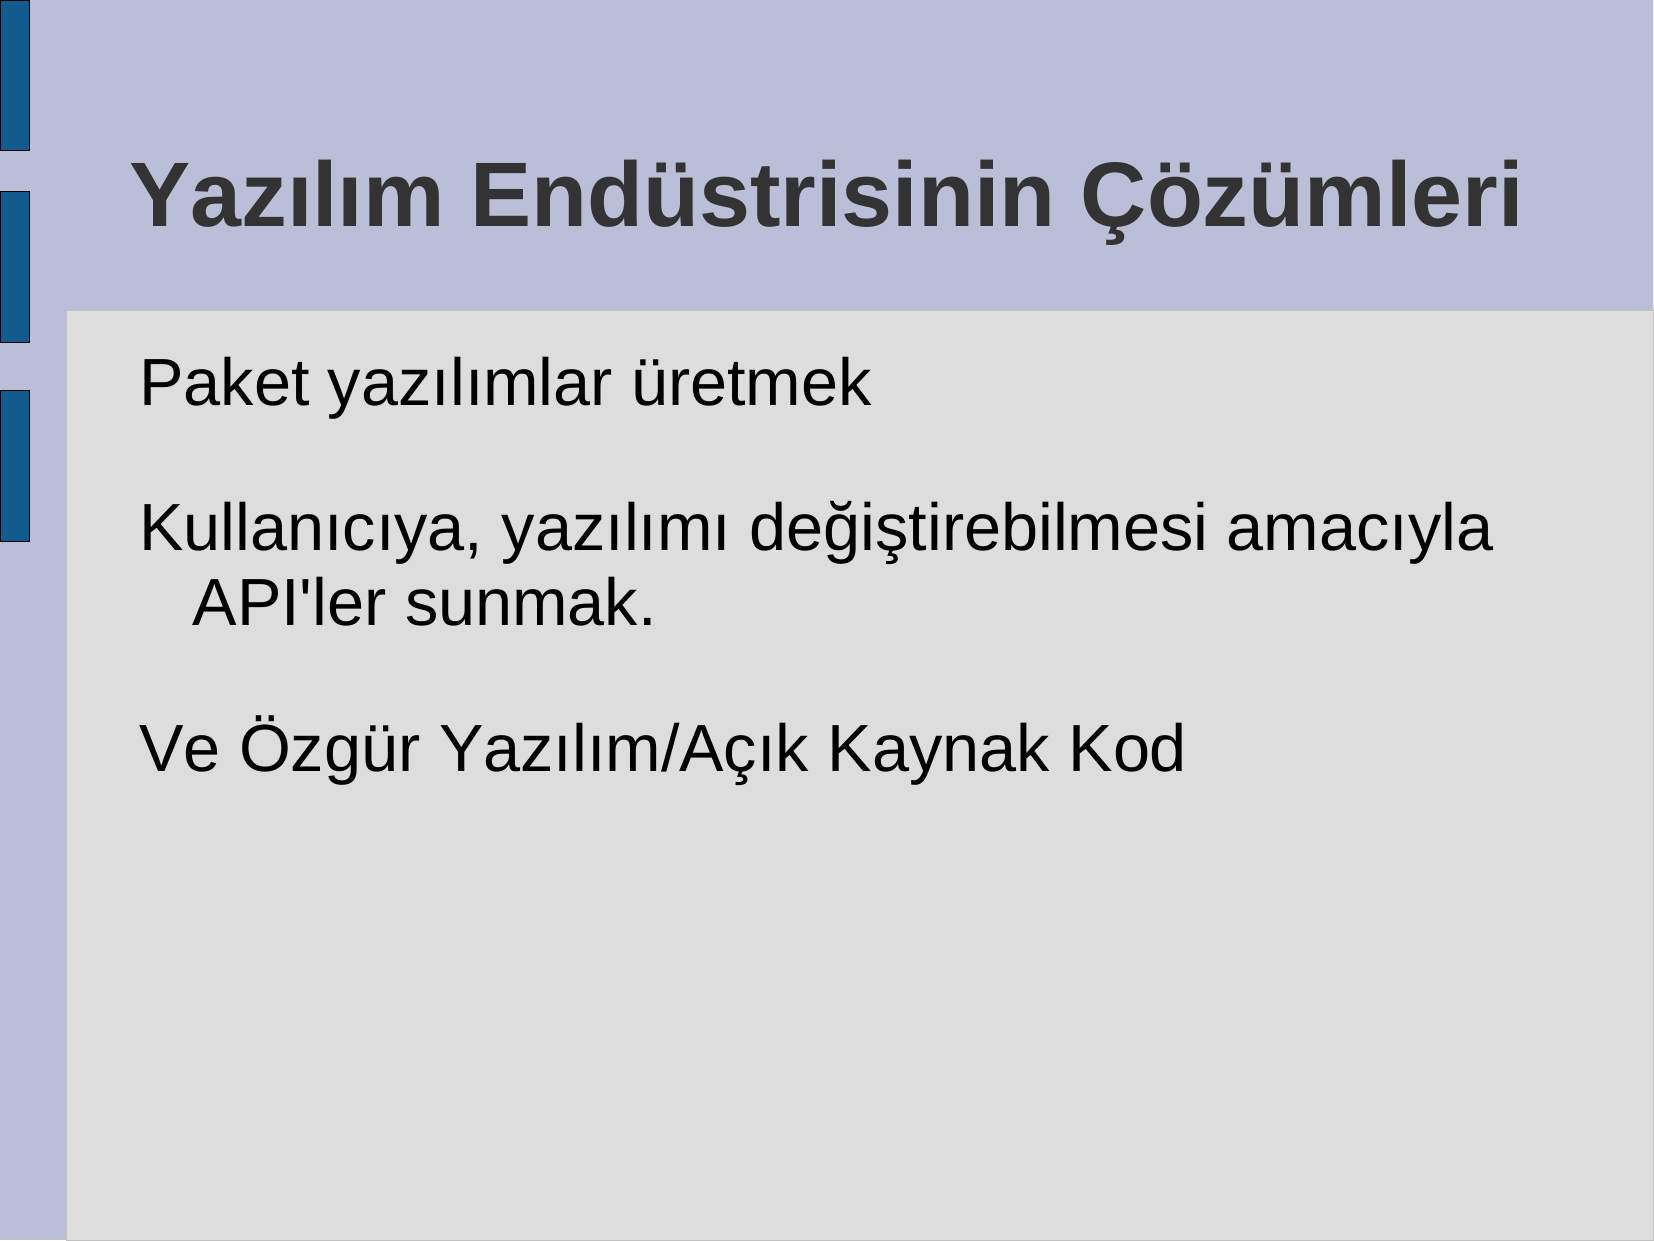

# Yazılım Endüstrisinin Çözümleri
Paket yazılımlar üretmek
Kullanıcıya, yazılımı değiştirebilmesi amacıyla API'ler sunmak.
Ve Özgür Yazılım/Açık Kaynak Kod